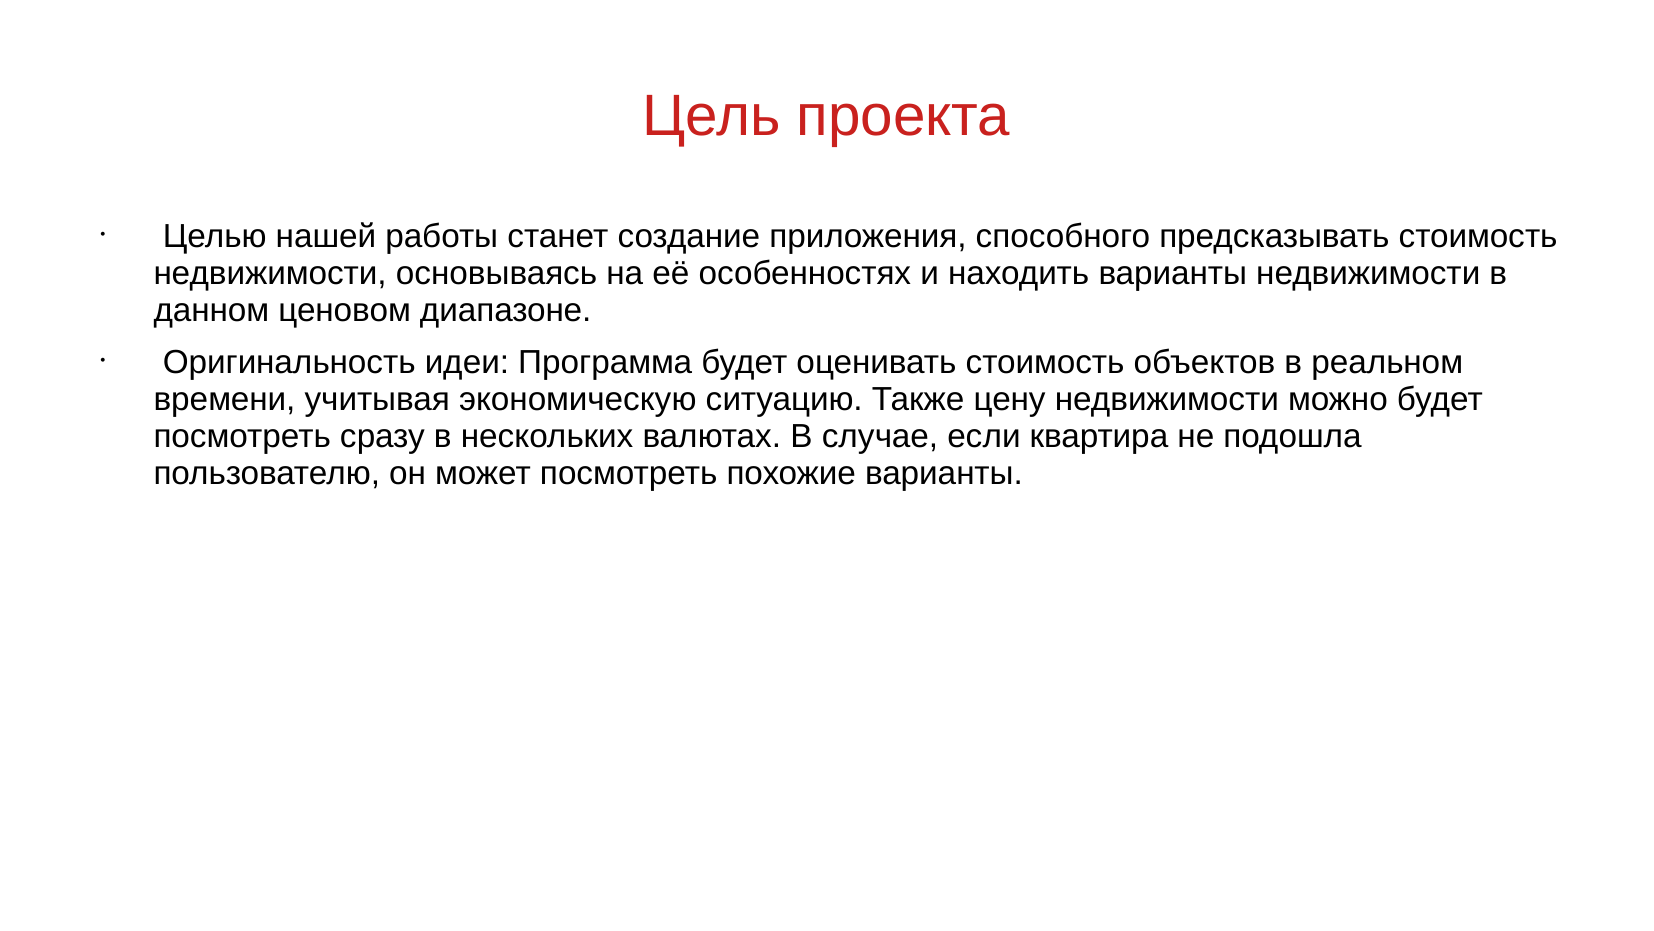

# Цель проекта
 Целью нашей работы станет создание приложения, способного предсказывать стоимость недвижимости, основываясь на её особенностях и находить варианты недвижимости в данном ценовом диапазоне.
 Оригинальность идеи: Программа будет оценивать стоимость объектов в реальном времени, учитывая экономическую ситуацию. Также цену недвижимости можно будет посмотреть сразу в нескольких валютах. В случае, если квартира не подошла пользователю, он может посмотреть похожие варианты.